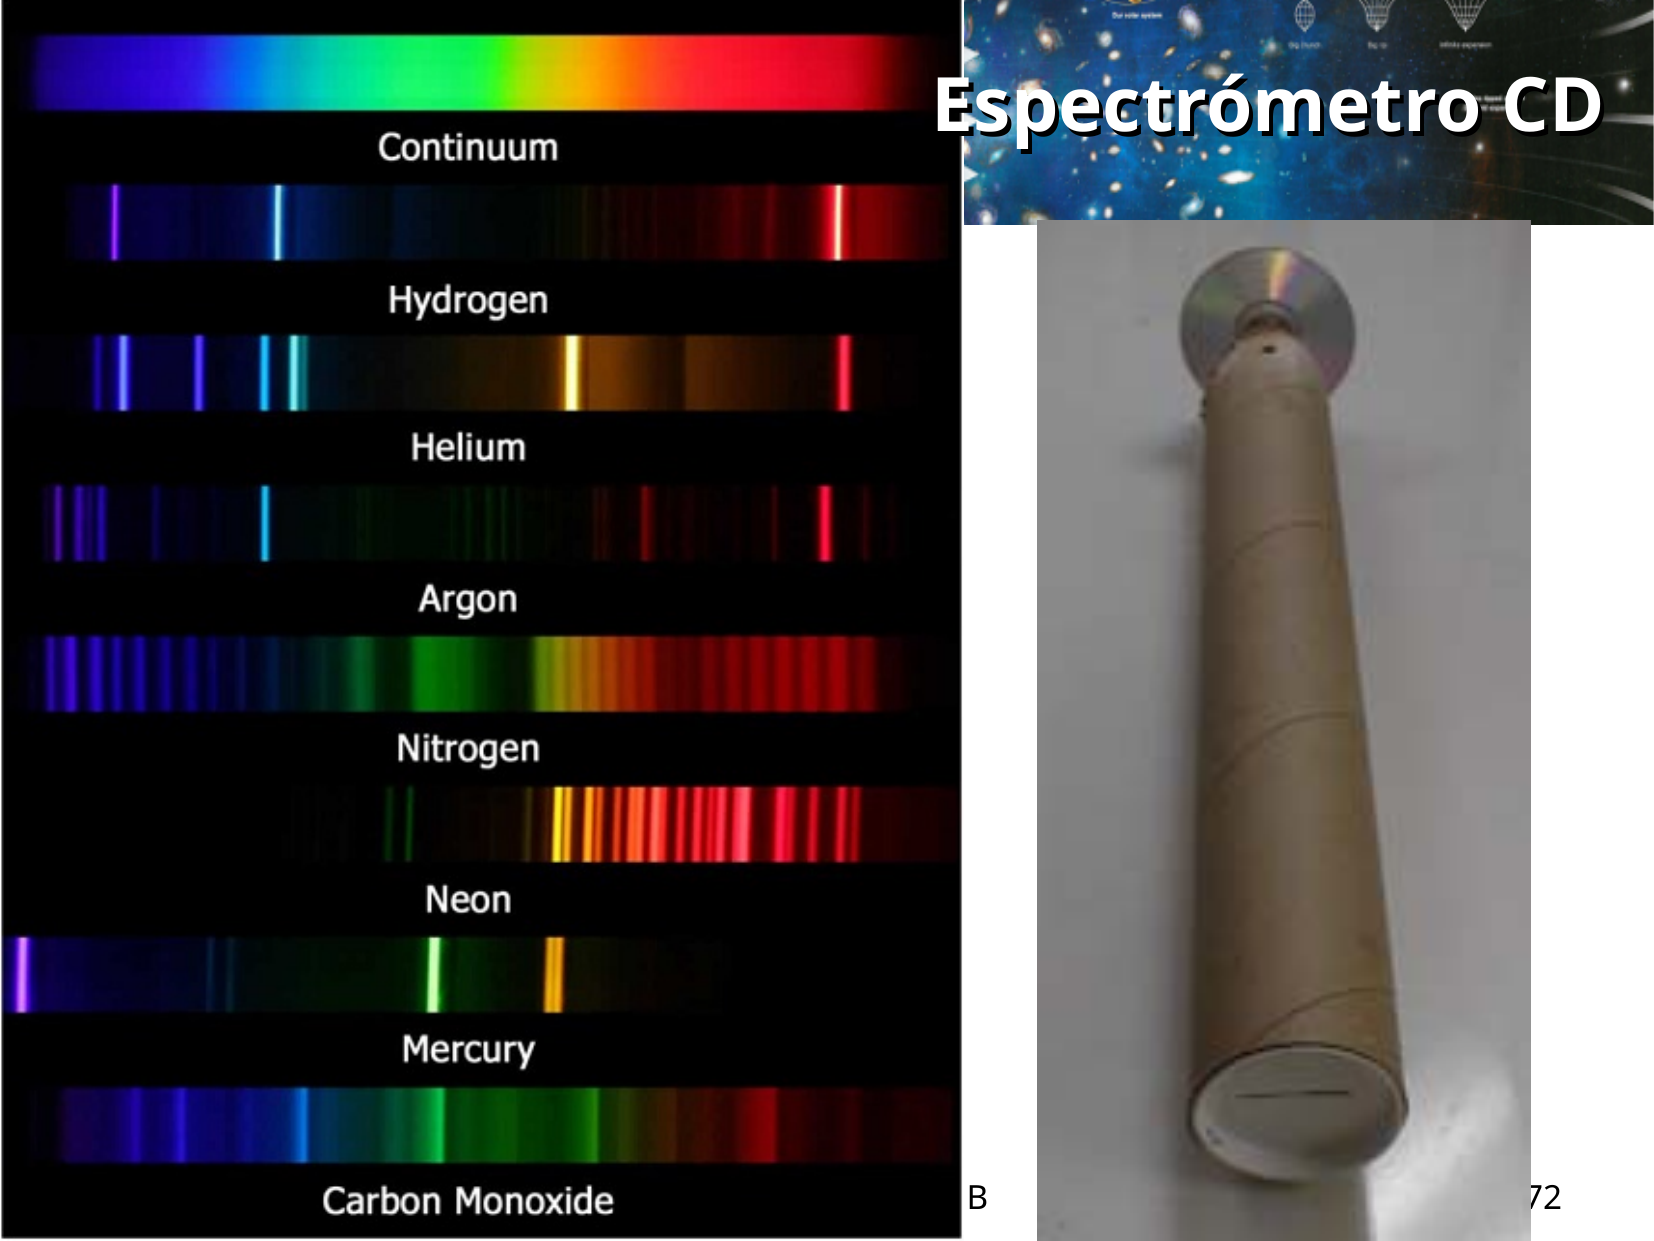

# Espectrómetro CD
H. Asorey - Física IV B
64